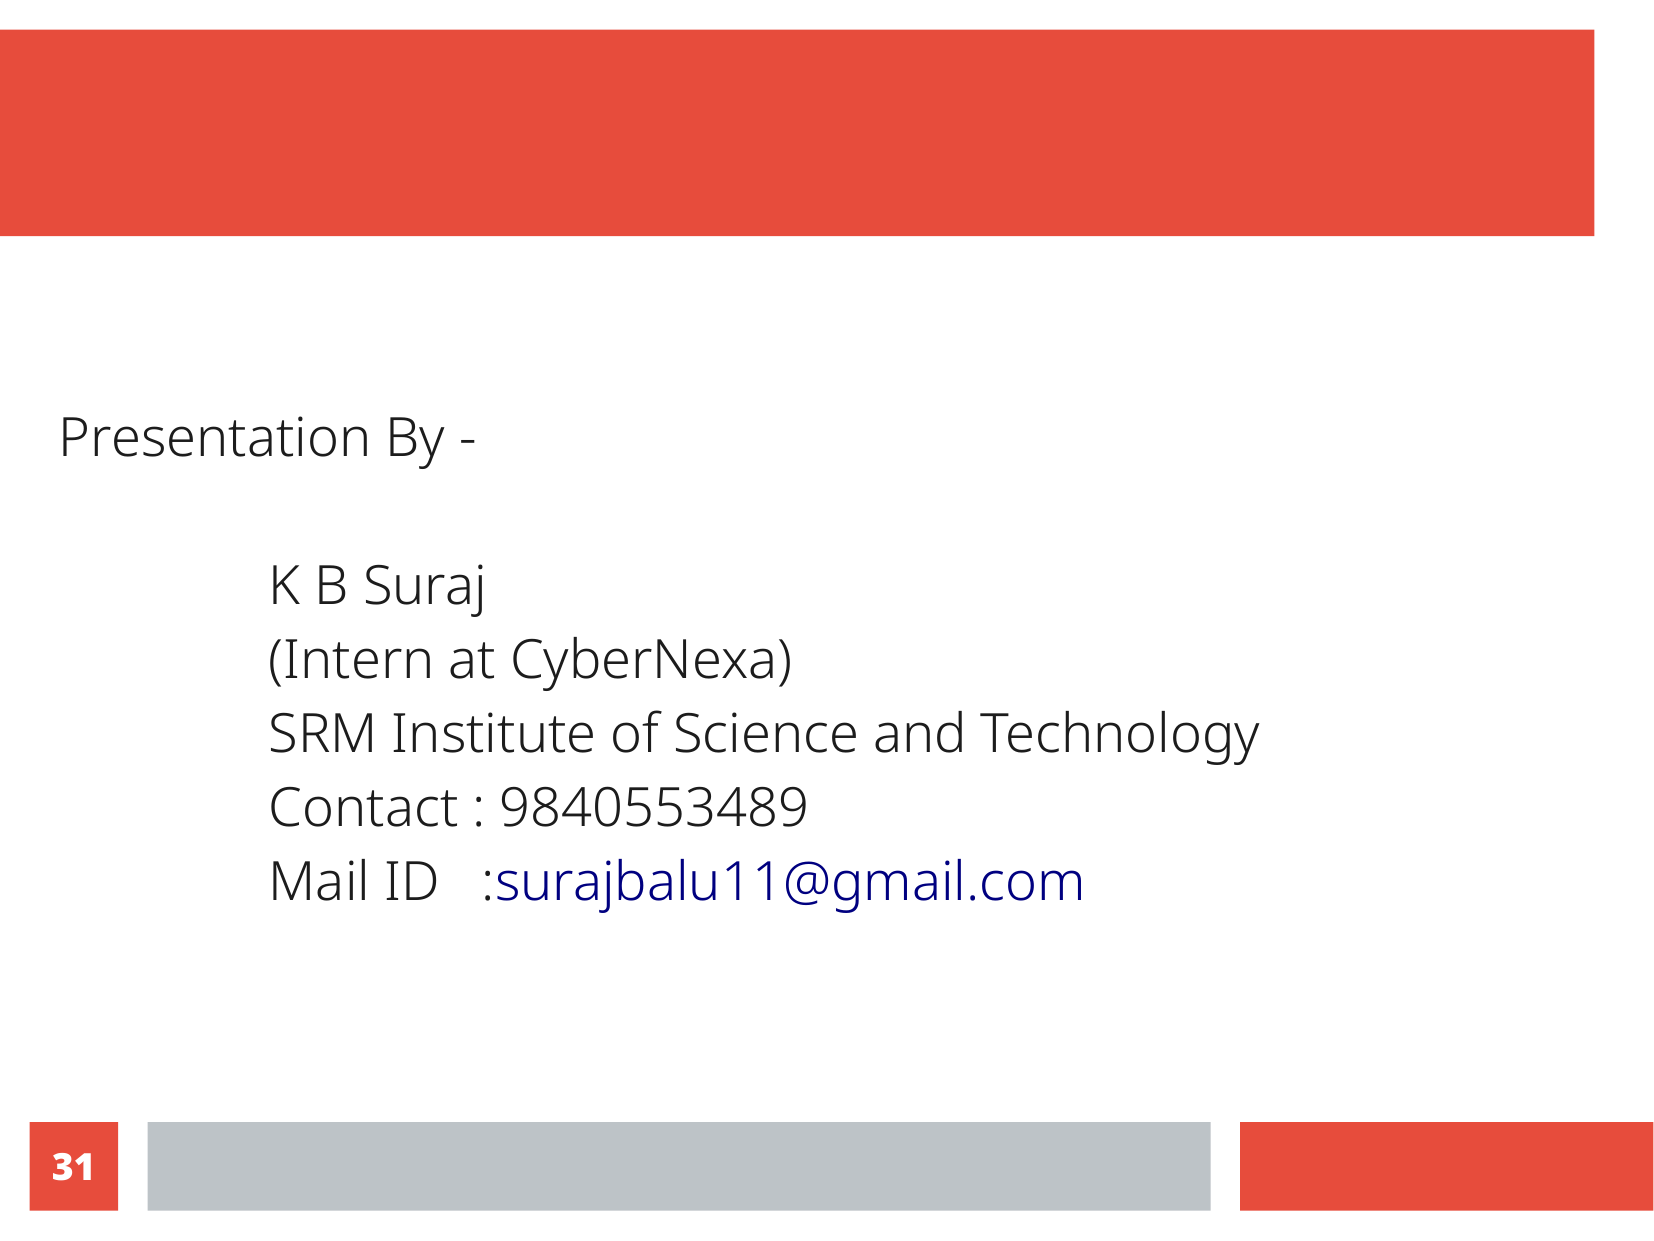

#
Presentation By -
 K B Suraj
 (Intern at CyberNexa)
 SRM Institute of Science and Technology
 Contact : 9840553489
 Mail ID :surajbalu11@gmail.com
31